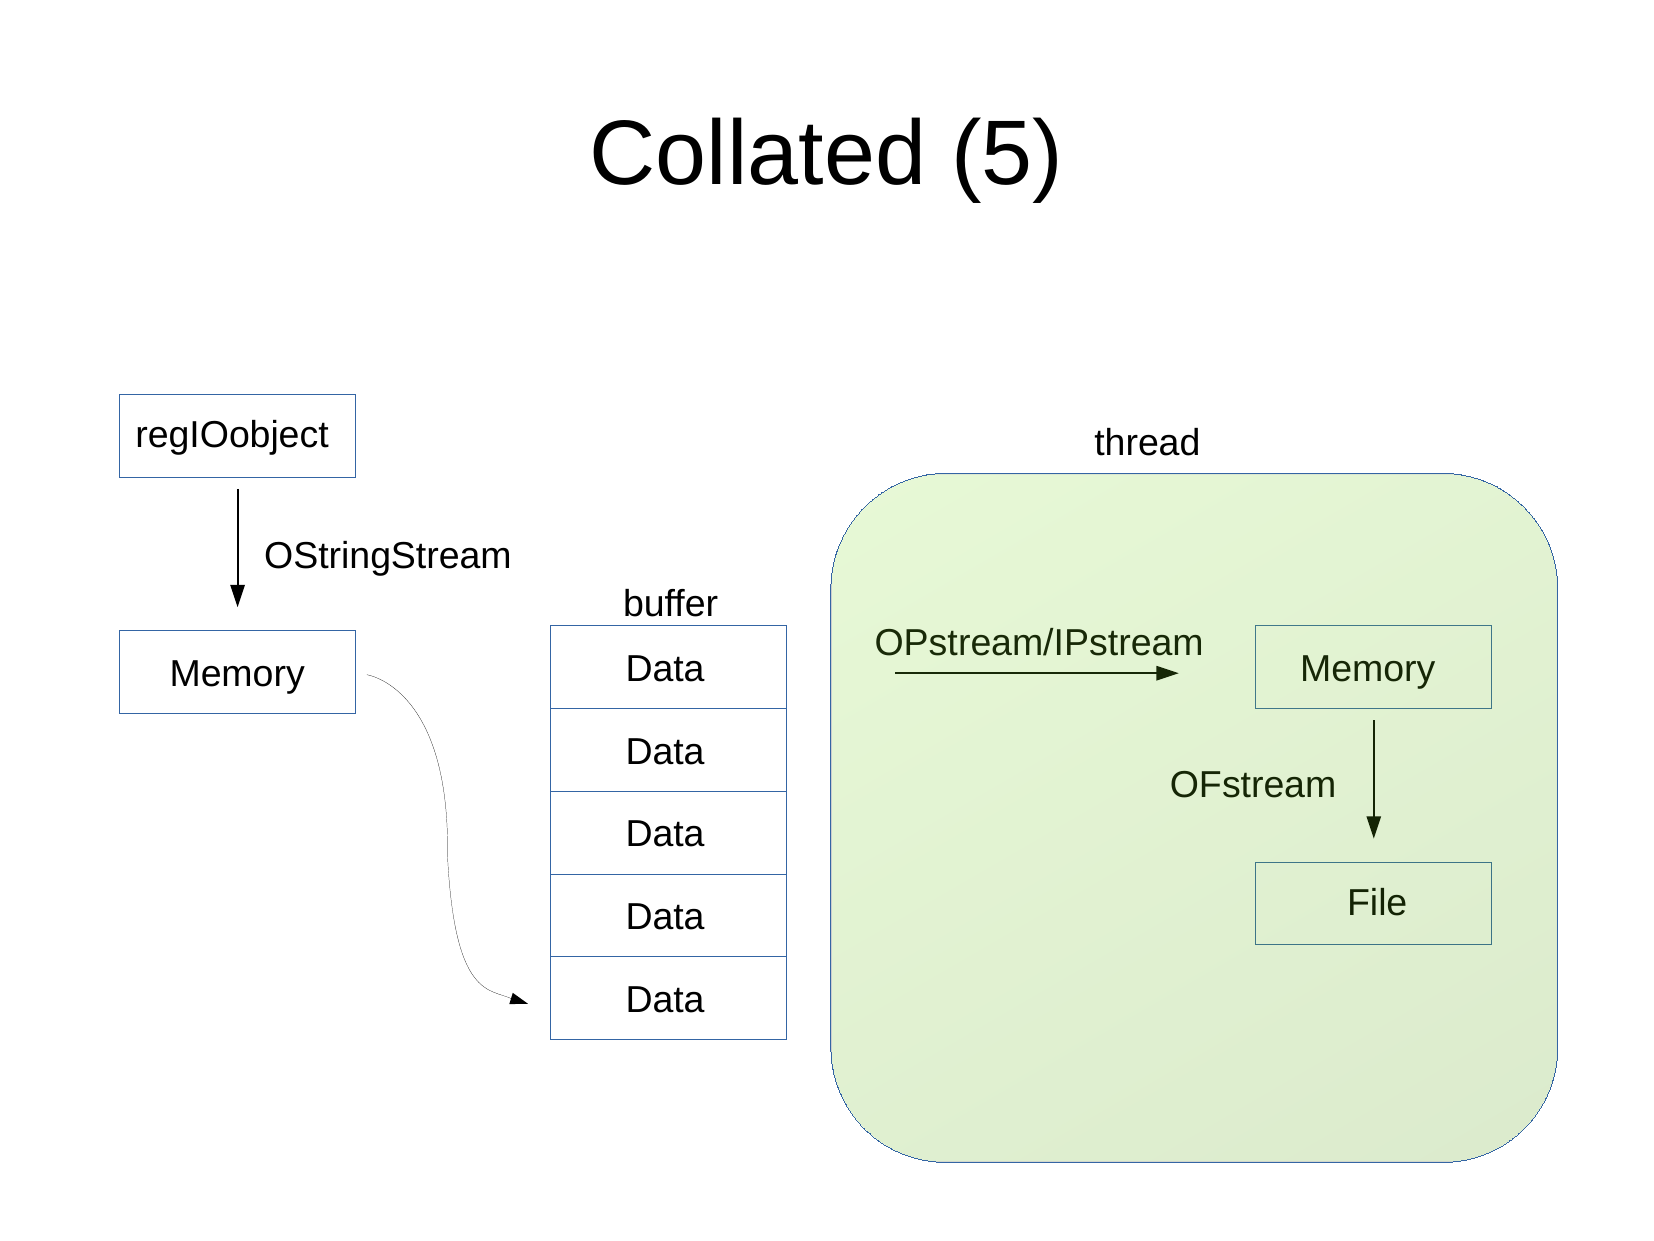

# Collated (5)
regIOobject
thread
OStringStream
buffer
OPstream/IPstream
Data
Memory
Memory
Data
OFstream
Data
File
Data
Data